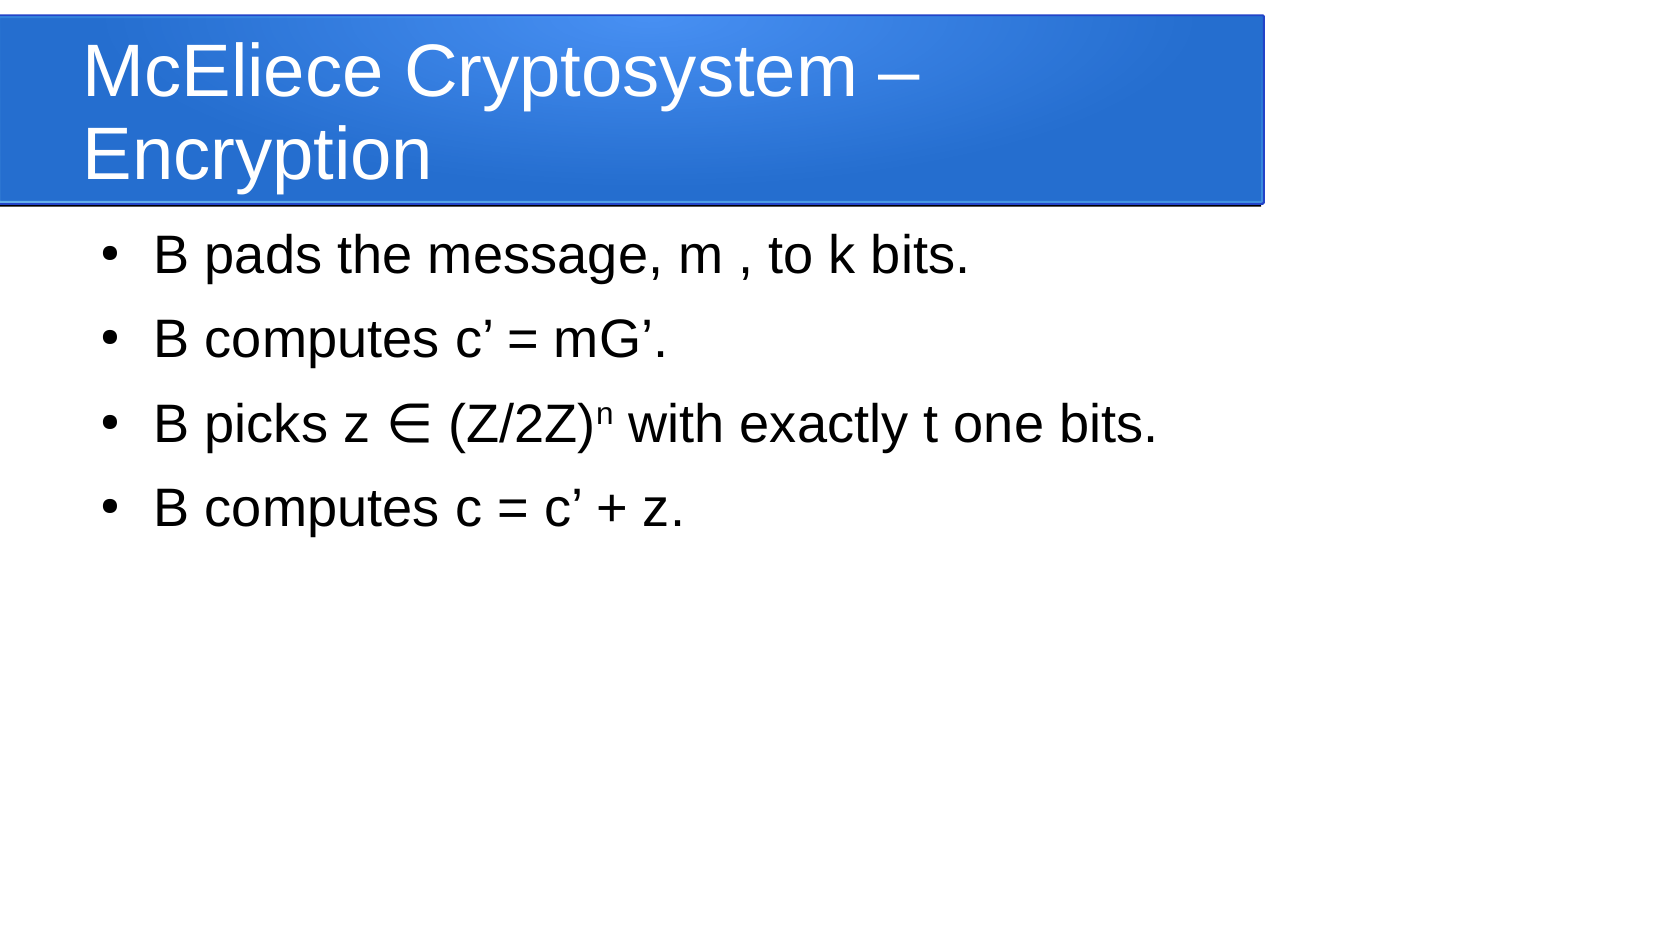

# McEliece Cryptosystem – Encryption
B pads the message, m , to k bits.
B computes c’ = mG’.
B picks z ∈ (Z/2Z)n with exactly t one bits.
B computes c = c’ + z.